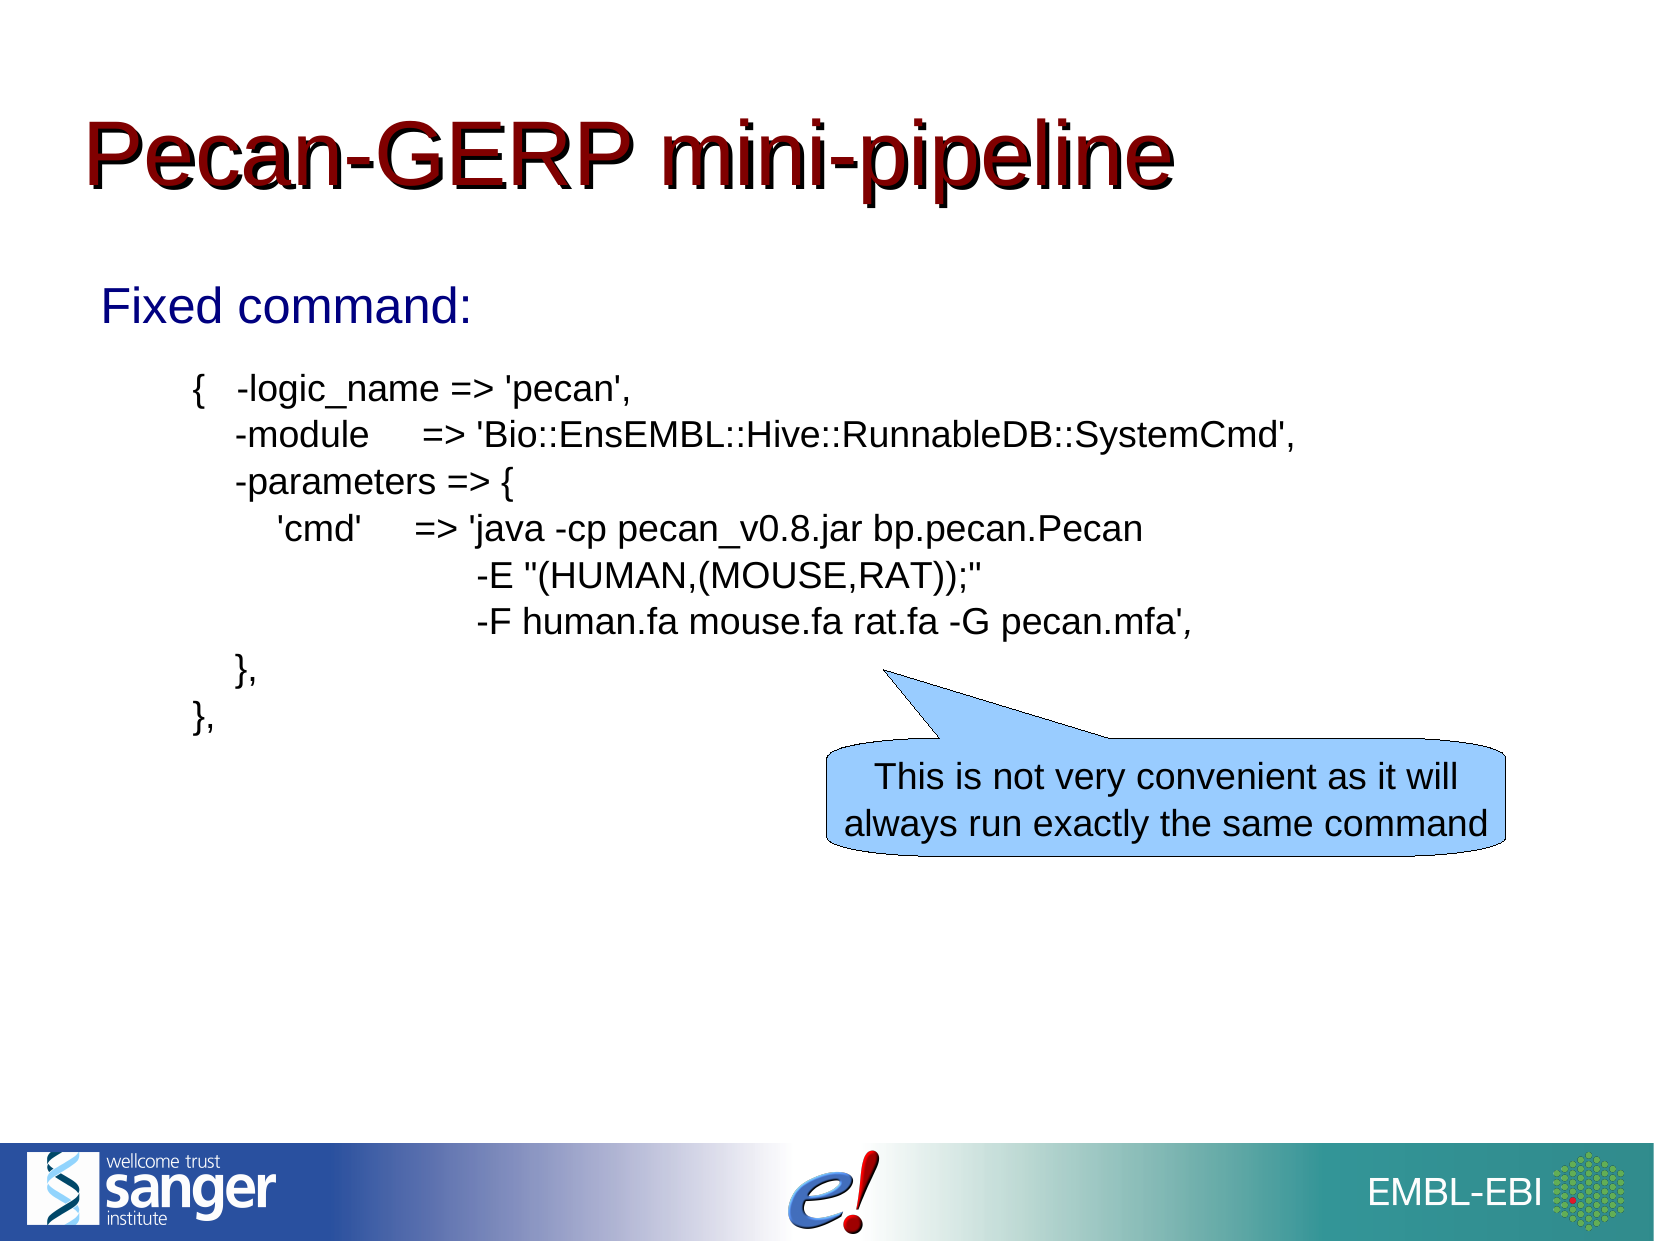

# Pecan-GERP mini-pipeline
Fixed command:
 { -logic_name => 'pecan',
 -module => 'Bio::EnsEMBL::Hive::RunnableDB::SystemCmd',
 -parameters => {
 'cmd' => 'java -cp pecan_v0.8.jar bp.pecan.Pecan
 -E "(HUMAN,(MOUSE,RAT));"
 -F human.fa mouse.fa rat.fa -G pecan.mfa',
 },
 },
This is not very convenient as it will
always run exactly the same command